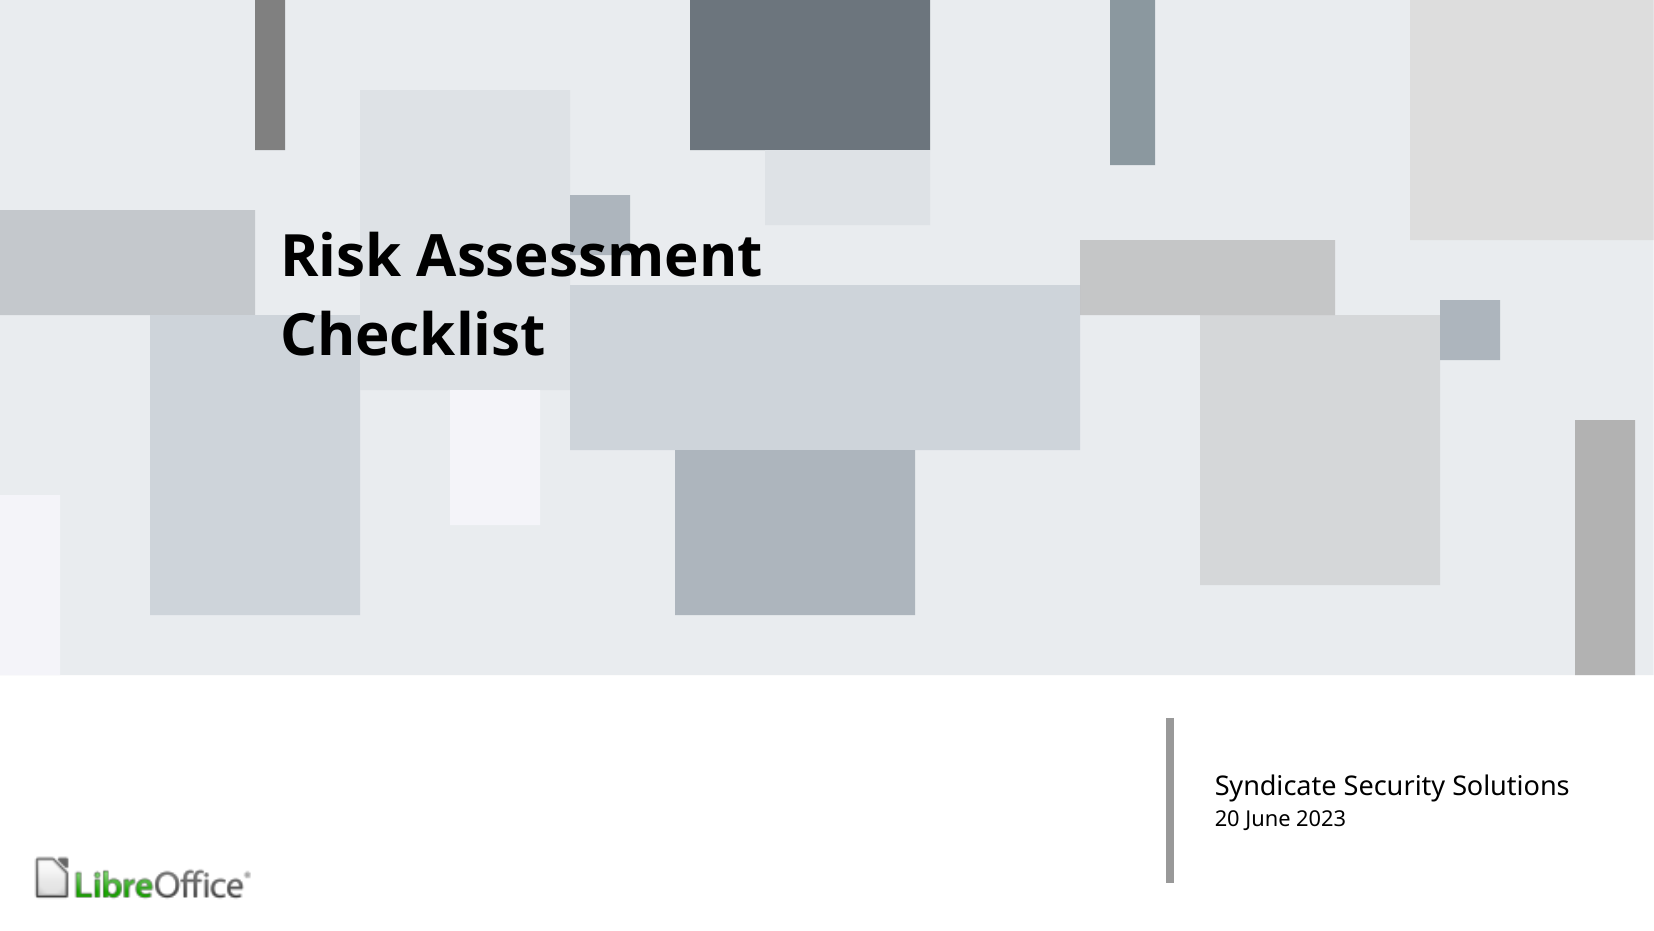

Risk Assessment
Checklist
Syndicate Security Solutions
20 June 2023